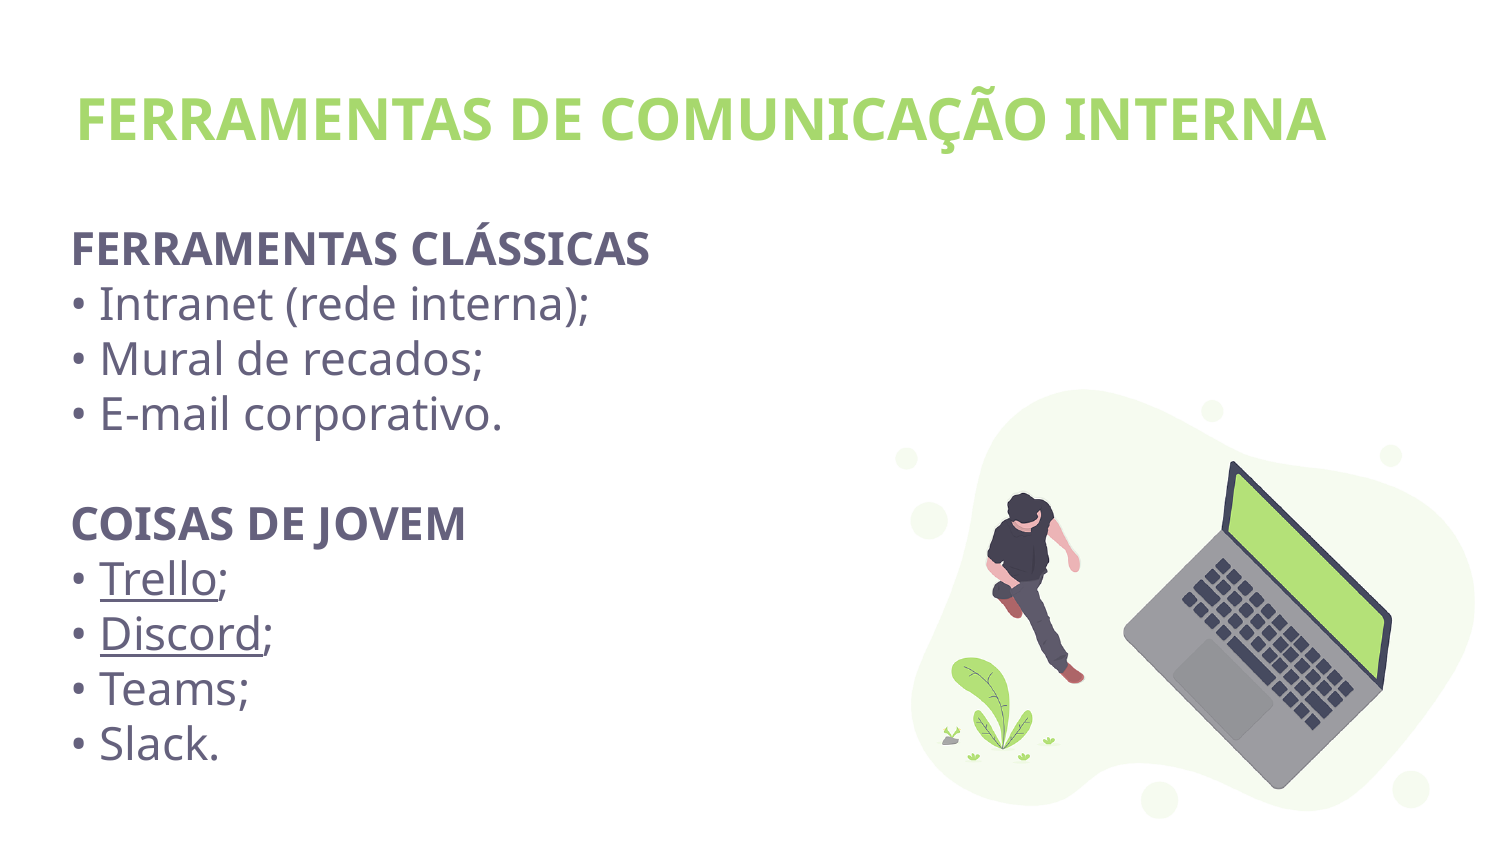

# FERRAMENTAS DE COMUNICAÇÃO INTERNA
FERRAMENTAS CLÁSSICAS
• Intranet (rede interna);
• Mural de recados;
• E-mail corporativo.
COISAS DE JOVEM
• Trello;
• Discord;
• Teams;
• Slack.